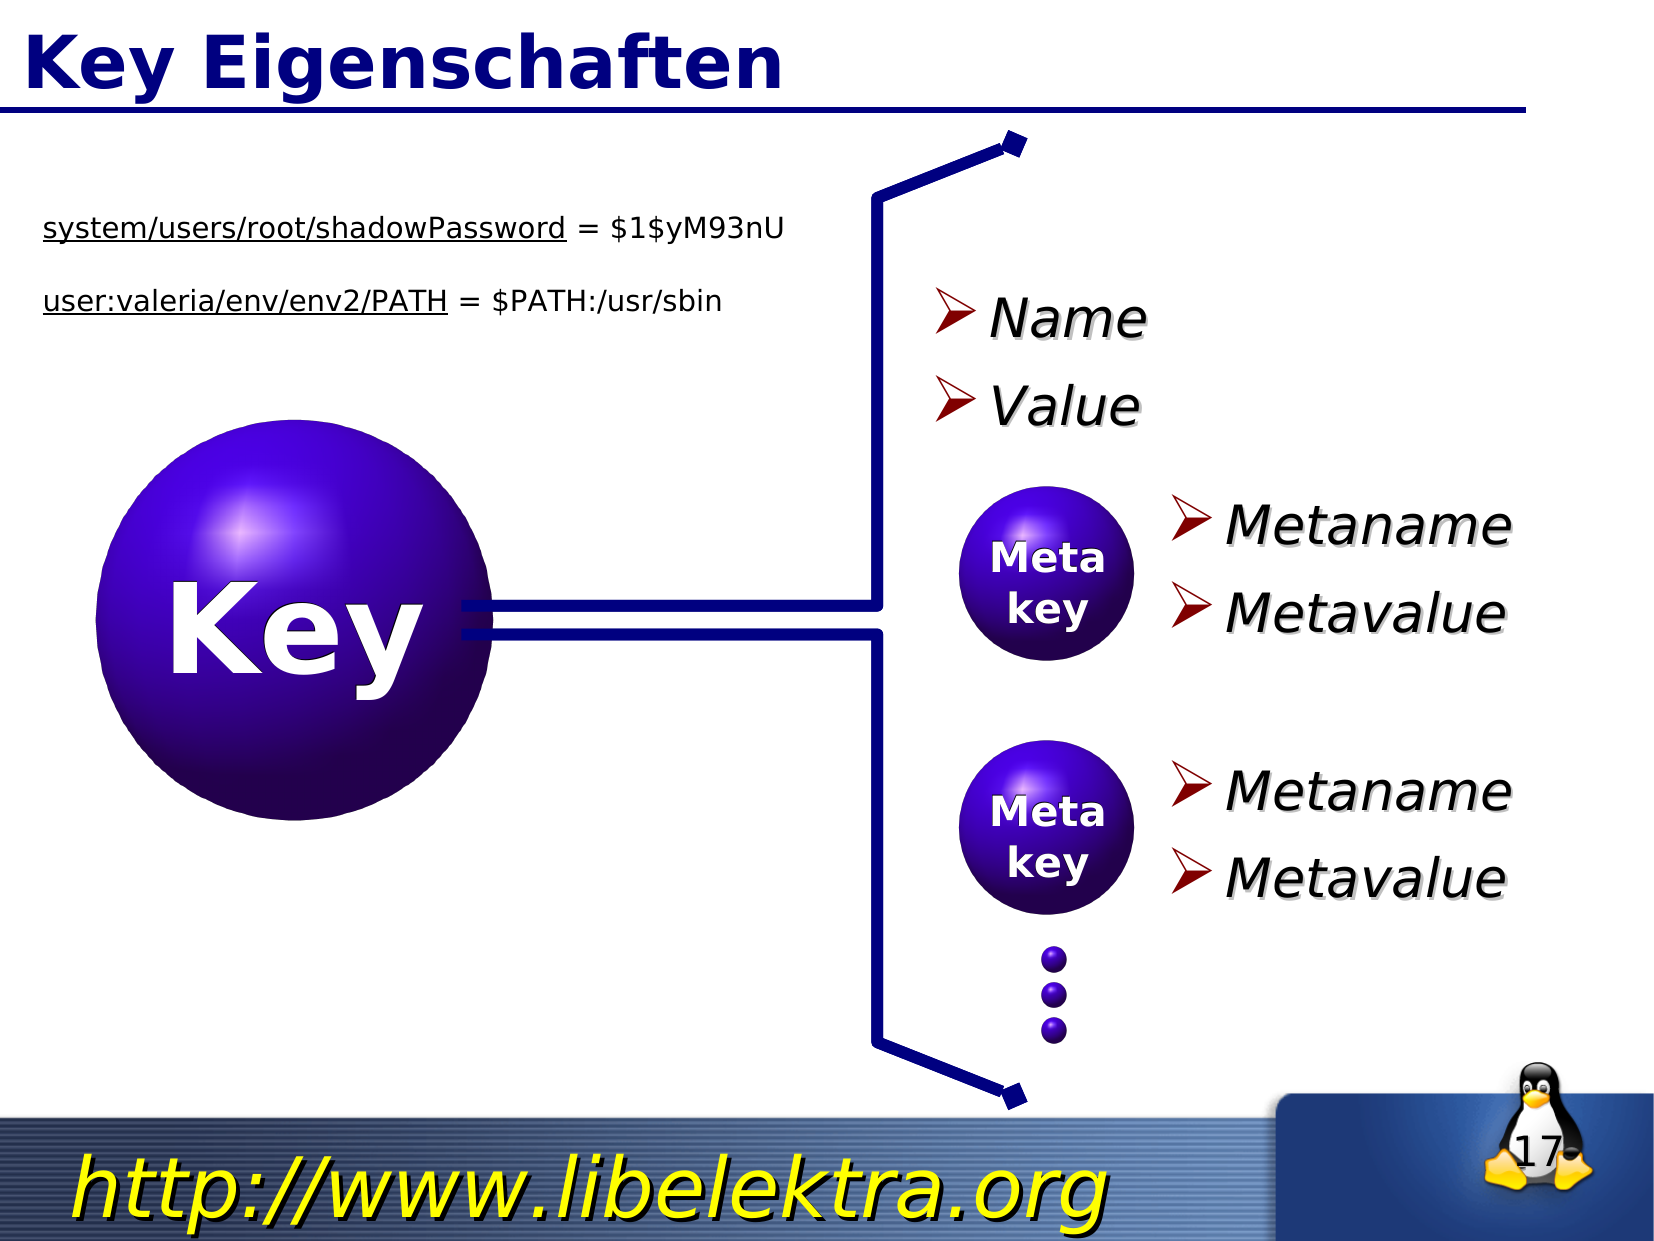

Key Eigenschaften
system/users/root/shadowPassword = $1$yM93nU
user:valeria/env/env2/PATH = $PATH:/usr/sbin
# Name
Value
Key
Metaname
Metavalue
Meta
key
Metaname
Metavalue
Meta
key